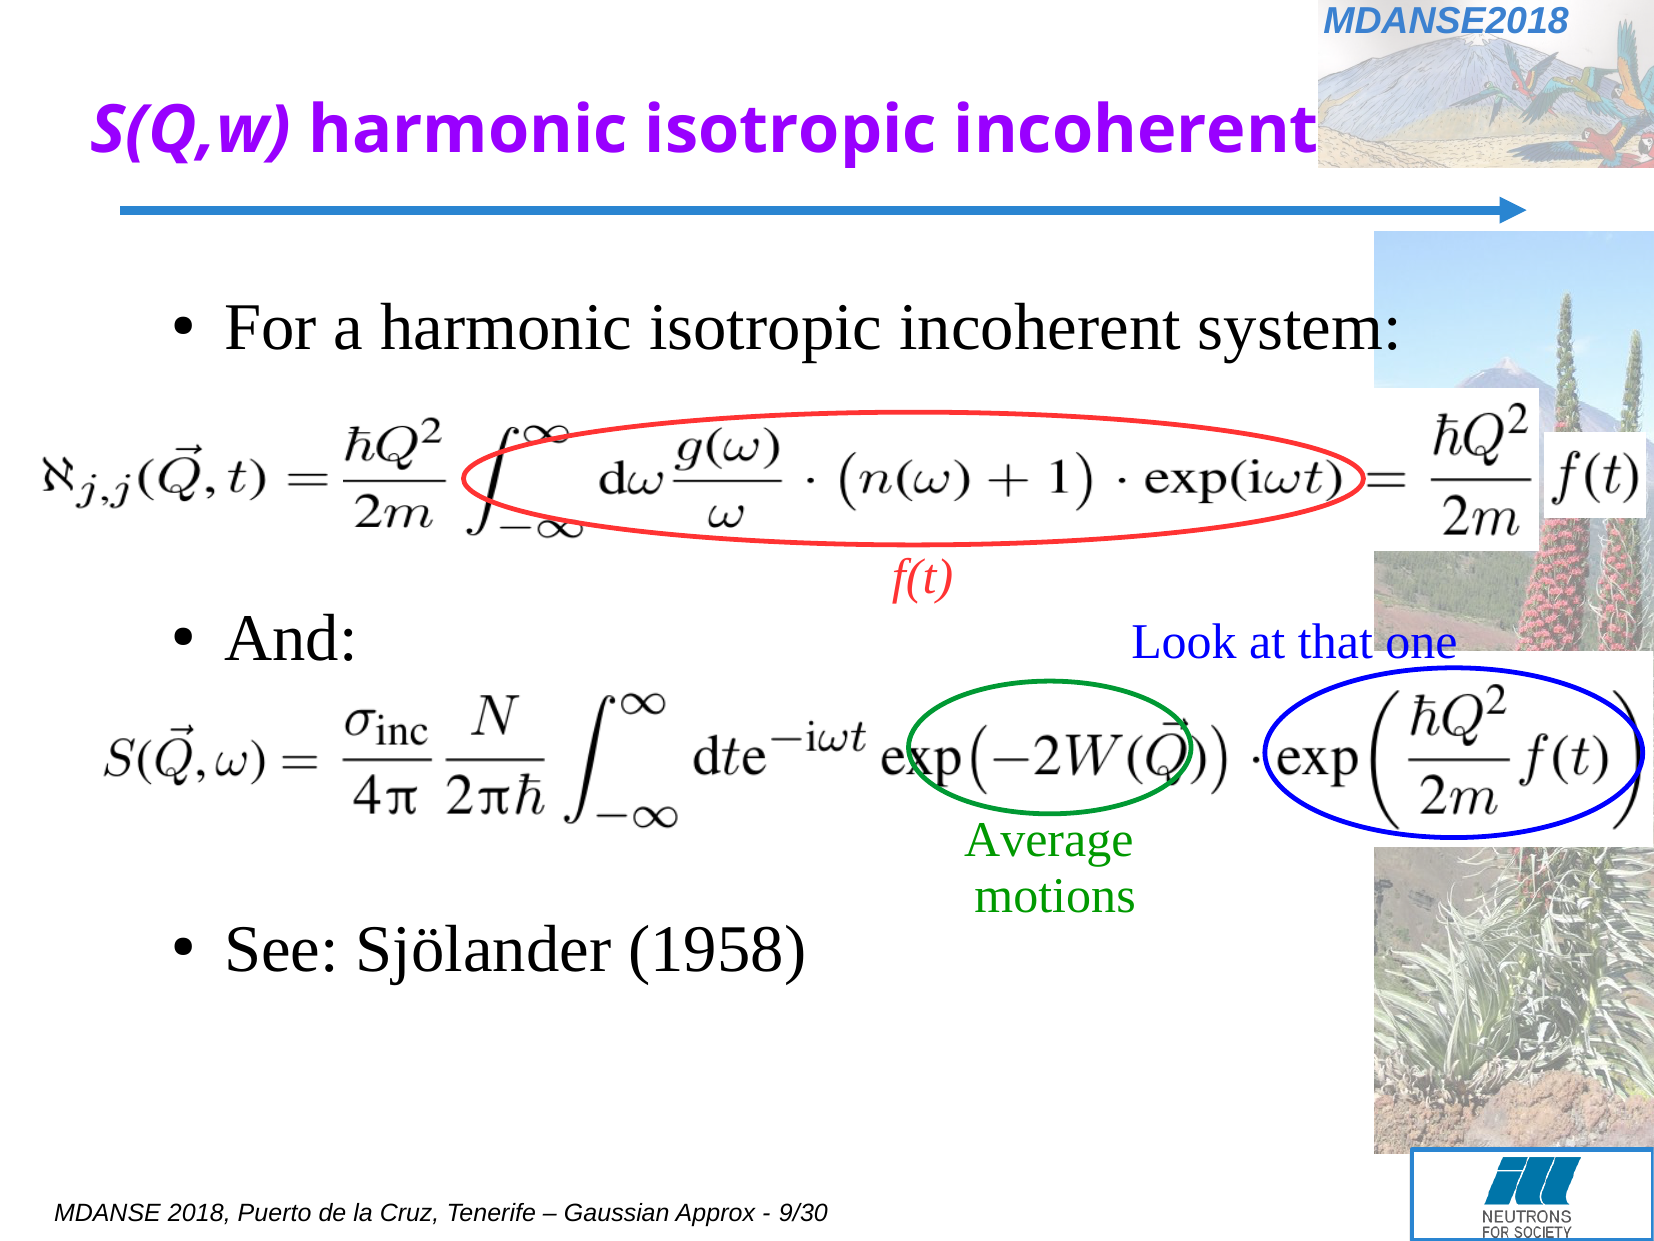

# S(Q,w) harmonic isotropic incoherent
For a harmonic isotropic incoherent system:
And:
See: Sjölander (1958)
f(t)
Look at that one
Average
motions